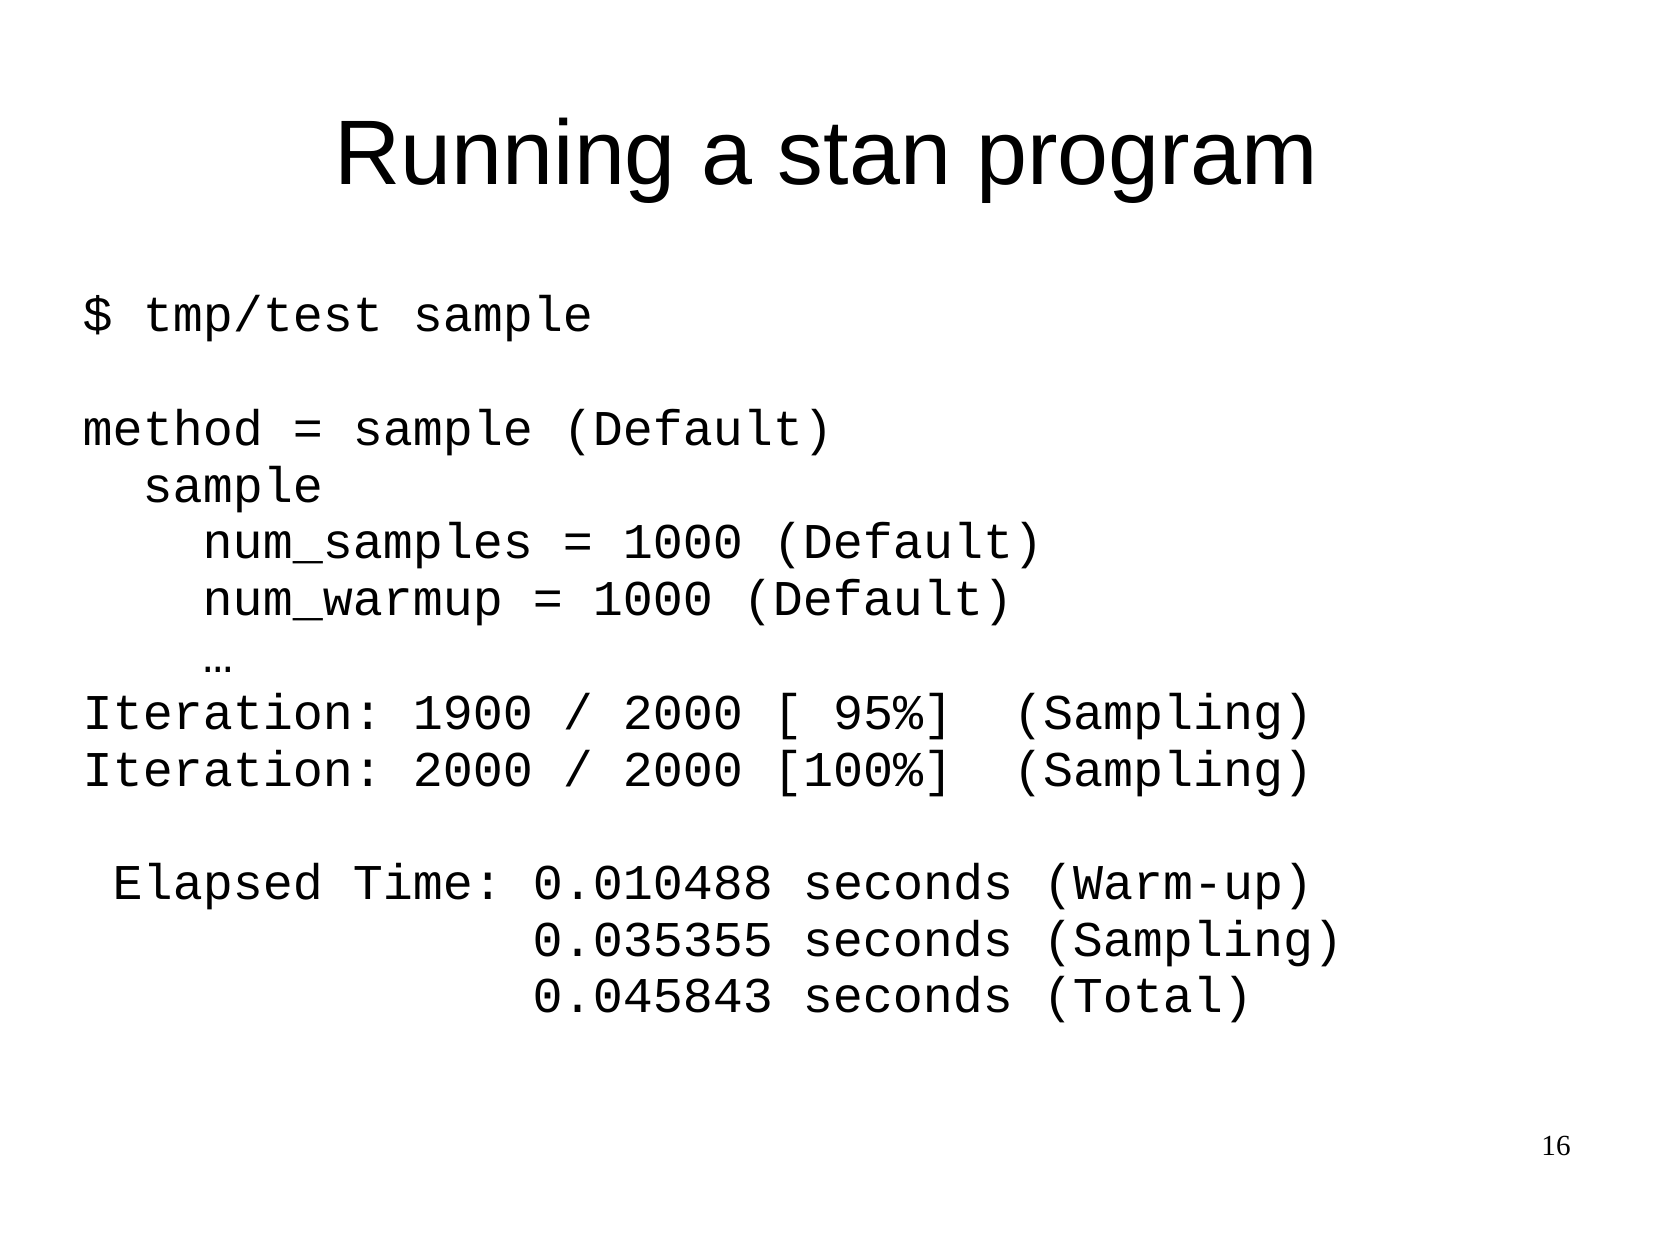

# Running a stan program
$ tmp/test sample
method = sample (Default)
 sample
 num_samples = 1000 (Default)
 num_warmup = 1000 (Default)
 …
Iteration: 1900 / 2000 [ 95%] (Sampling)
Iteration: 2000 / 2000 [100%] (Sampling)
 Elapsed Time: 0.010488 seconds (Warm-up)
 0.035355 seconds (Sampling)
 0.045843 seconds (Total)
16